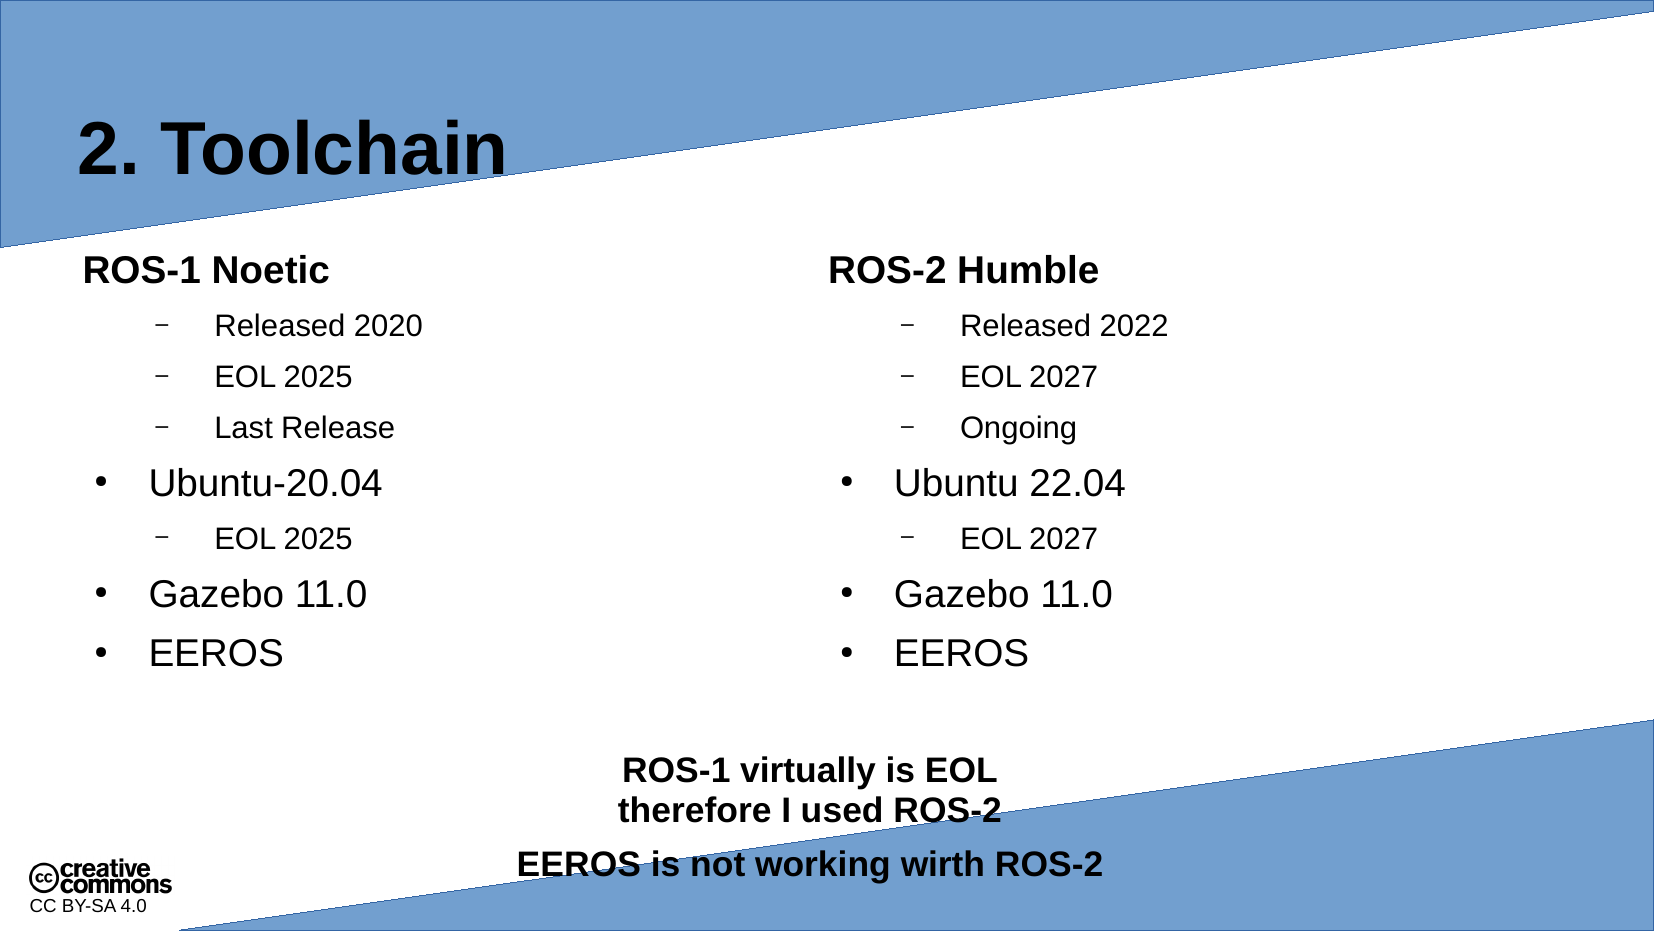

# 2. Toolchain
ROS-1 Noetic
Released 2020
EOL 2025
Last Release
Ubuntu-20.04
EOL 2025
Gazebo 11.0
EEROS
ROS-2 Humble
Released 2022
EOL 2027
Ongoing
Ubuntu 22.04
EOL 2027
Gazebo 11.0
EEROS
ROS-1 virtually is EOL
therefore I used ROS-2
EEROS is not working wirth ROS-2